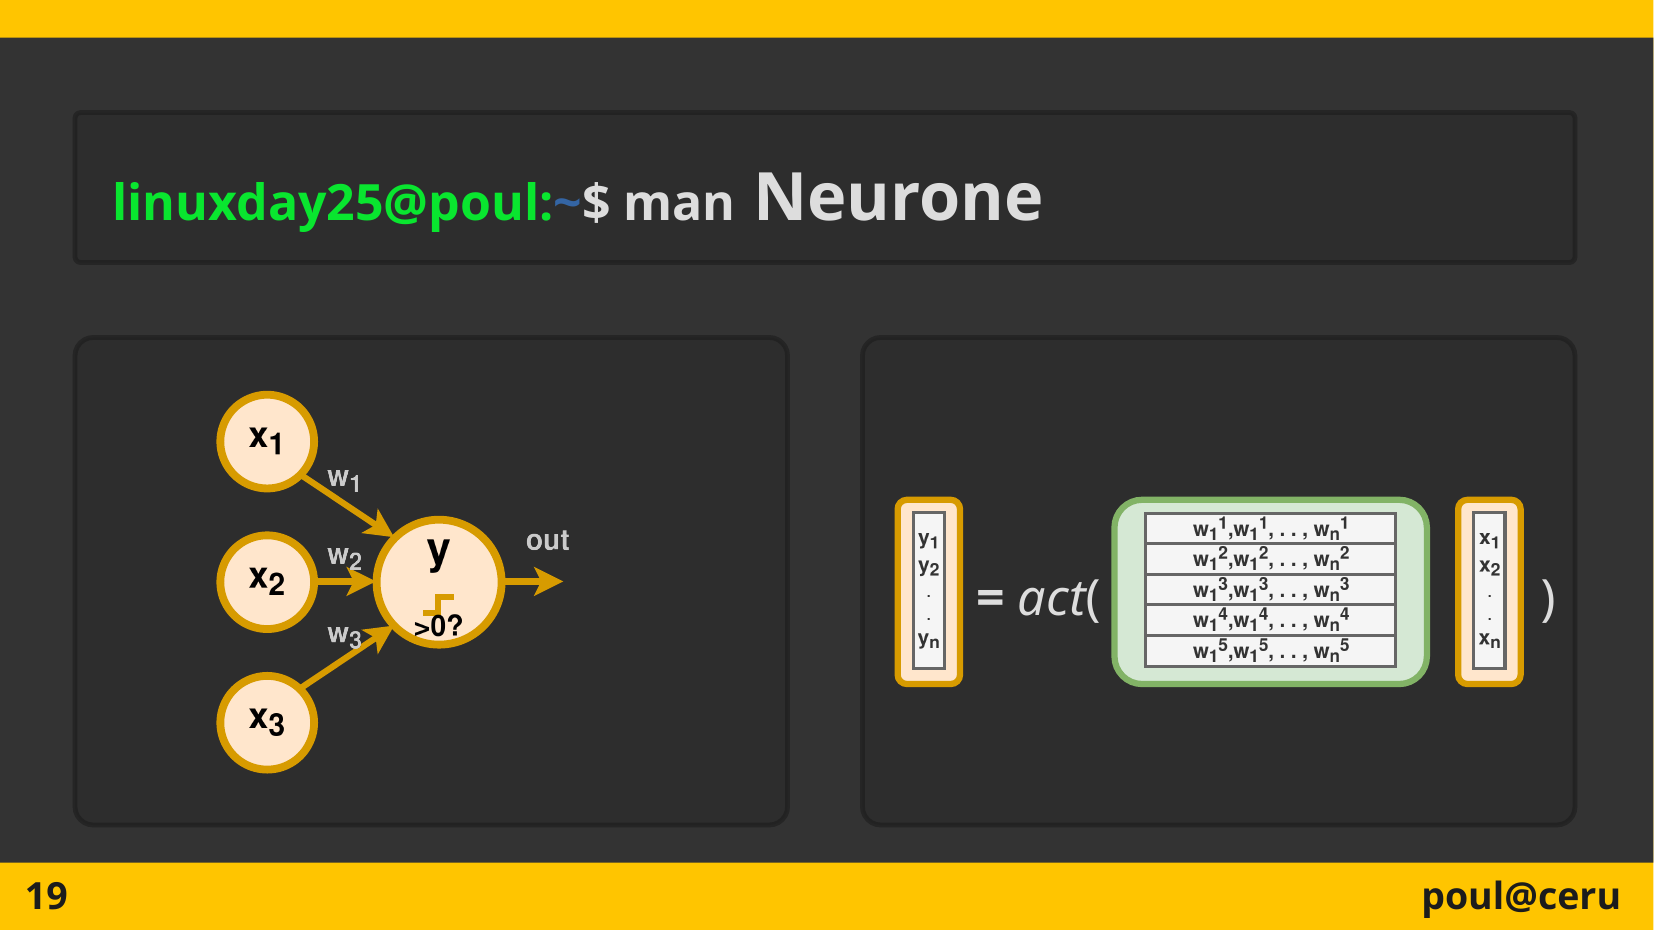

# linuxday25@poul:~$ man Neurone
 = act(						 )
poul@ceru